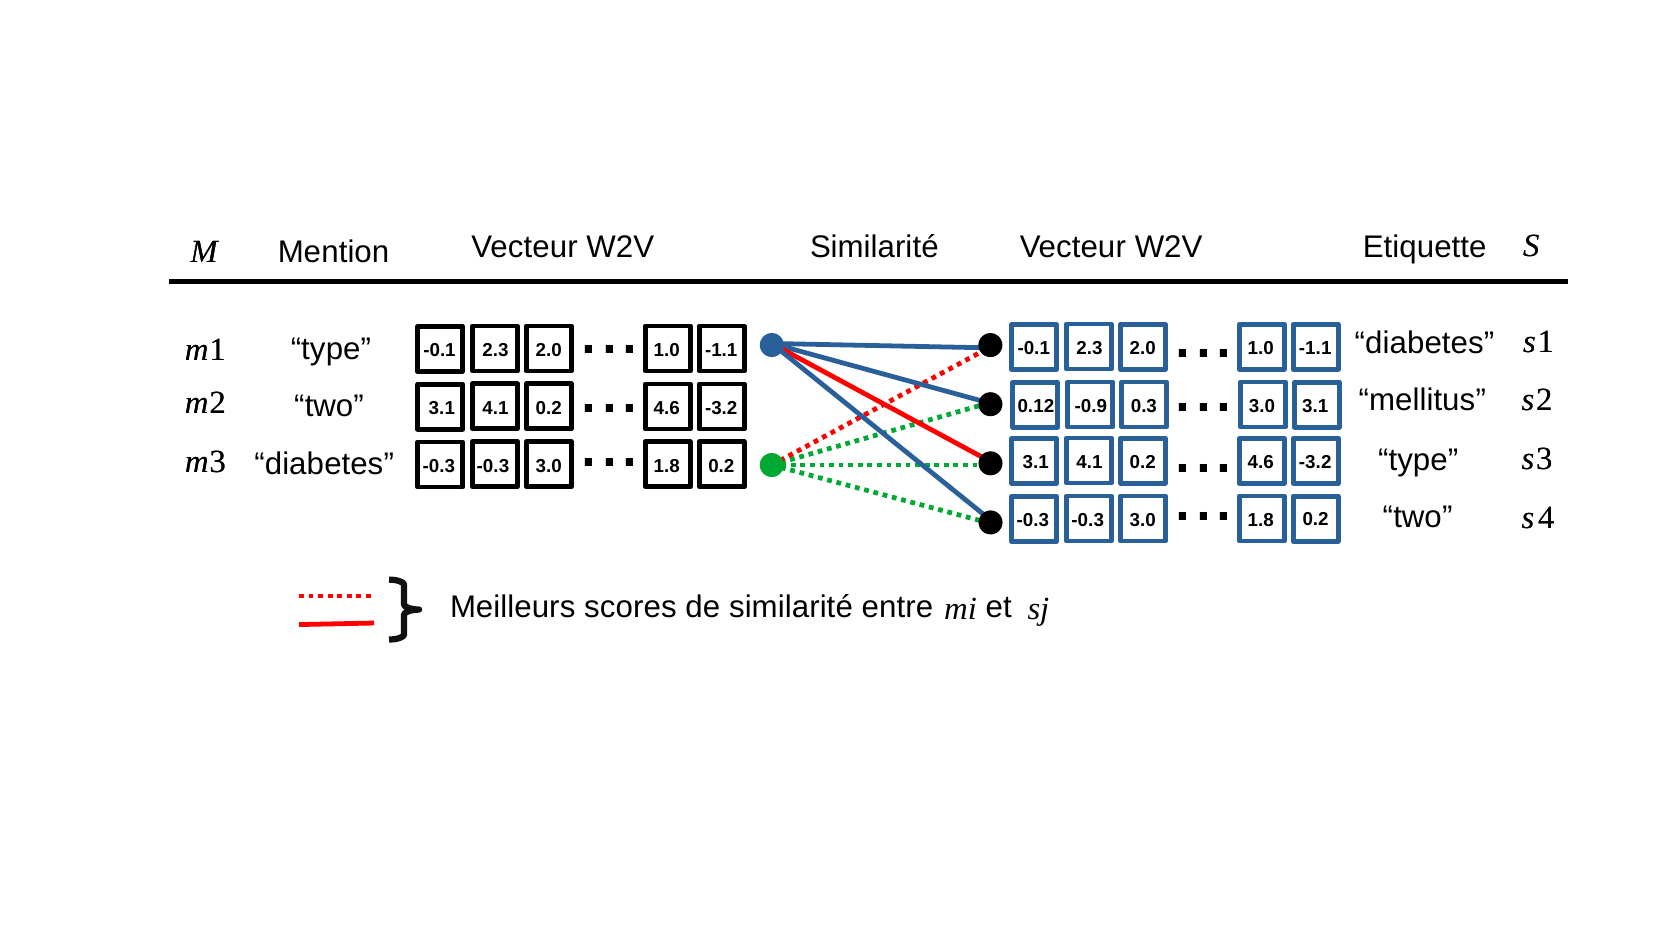

Mention
Vecteur W2V
Similarité
Vecteur W2V
Etiquette
...
...
“diabetes”
“type”
-0.1
2.3
2.0
1.0
-1.1
-0.1
2.3
2.0
1.0
-1.1
...
...
“mellitus”
“two”
0.12
-0.9
0.3
3.0
3.1
 3.1
4.1
0.2
4.6
-3.2
...
...
“type”
“diabetes”
 3.1
4.1
0.2
4.6
-3.2
...
 -0.3
-0.3
3.0
1.8
0.2
“two”
0.2
 -0.3
-0.3
3.0
1.8
Meilleurs scores de similarité entre et